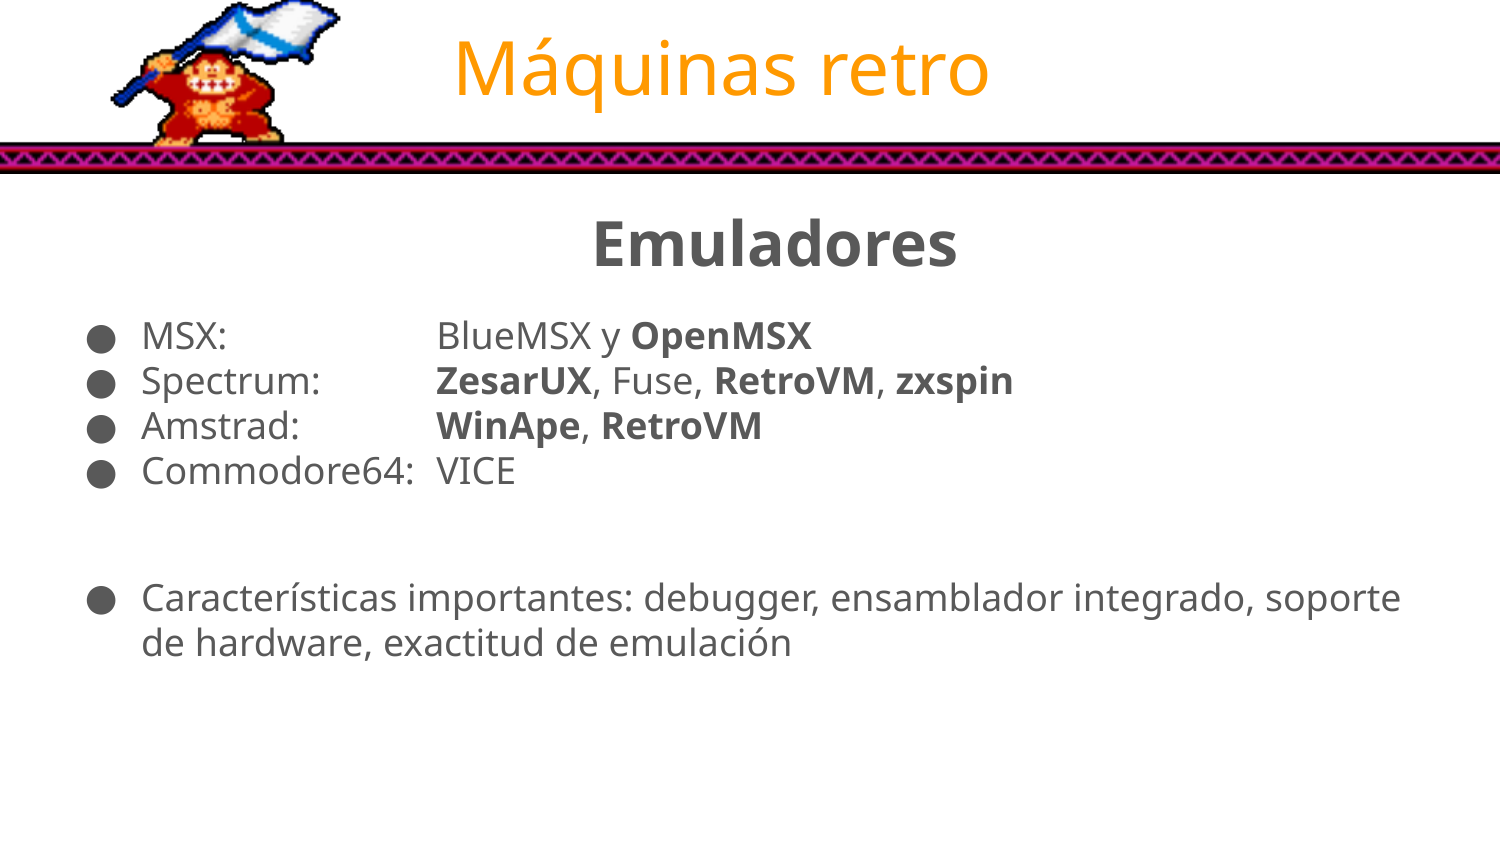

# Máquinas retro
Emuladores
MSX: 			BlueMSX y OpenMSX
Spectrum:		ZesarUX, Fuse, RetroVM, zxspin
Amstrad:		WinApe, RetroVM
Commodore64:	VICE
Características importantes: debugger, ensamblador integrado, soporte de hardware, exactitud de emulación